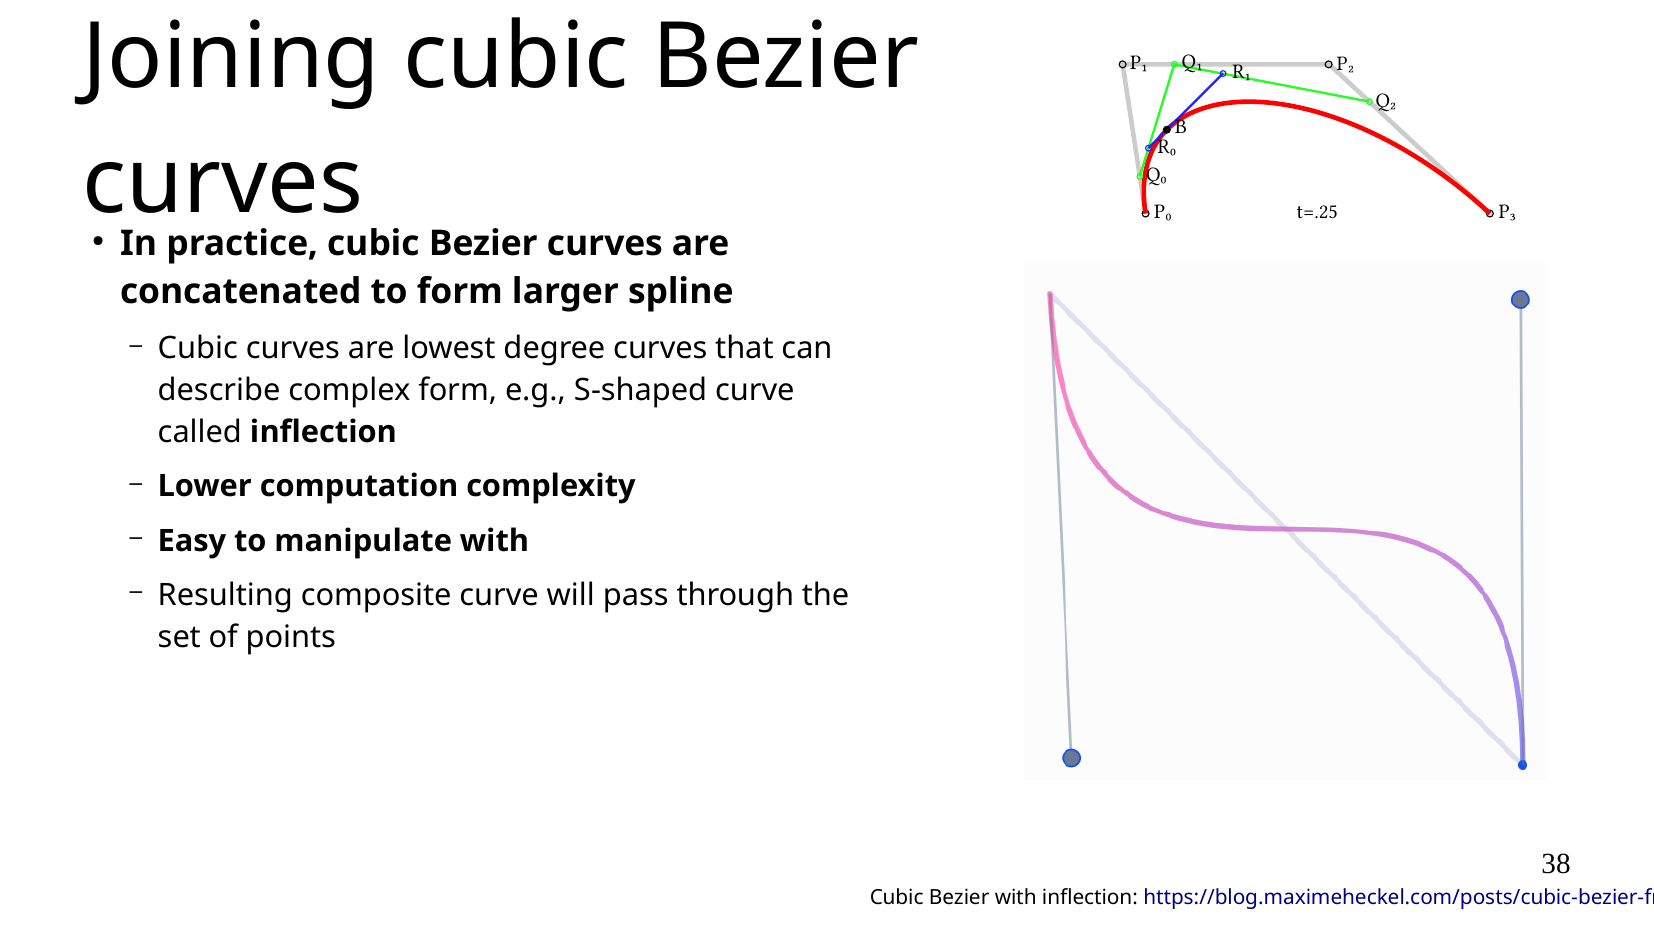

# Joining cubic Bezier curves
In practice, cubic Bezier curves are concatenated to form larger spline
Cubic curves are lowest degree curves that can describe complex form, e.g., S-shaped curve called inflection
Lower computation complexity
Easy to manipulate with
Resulting composite curve will pass through the set of points
38
Cubic Bezier with inflection: https://blog.maximeheckel.com/posts/cubic-bezier-from-math-to-motion/